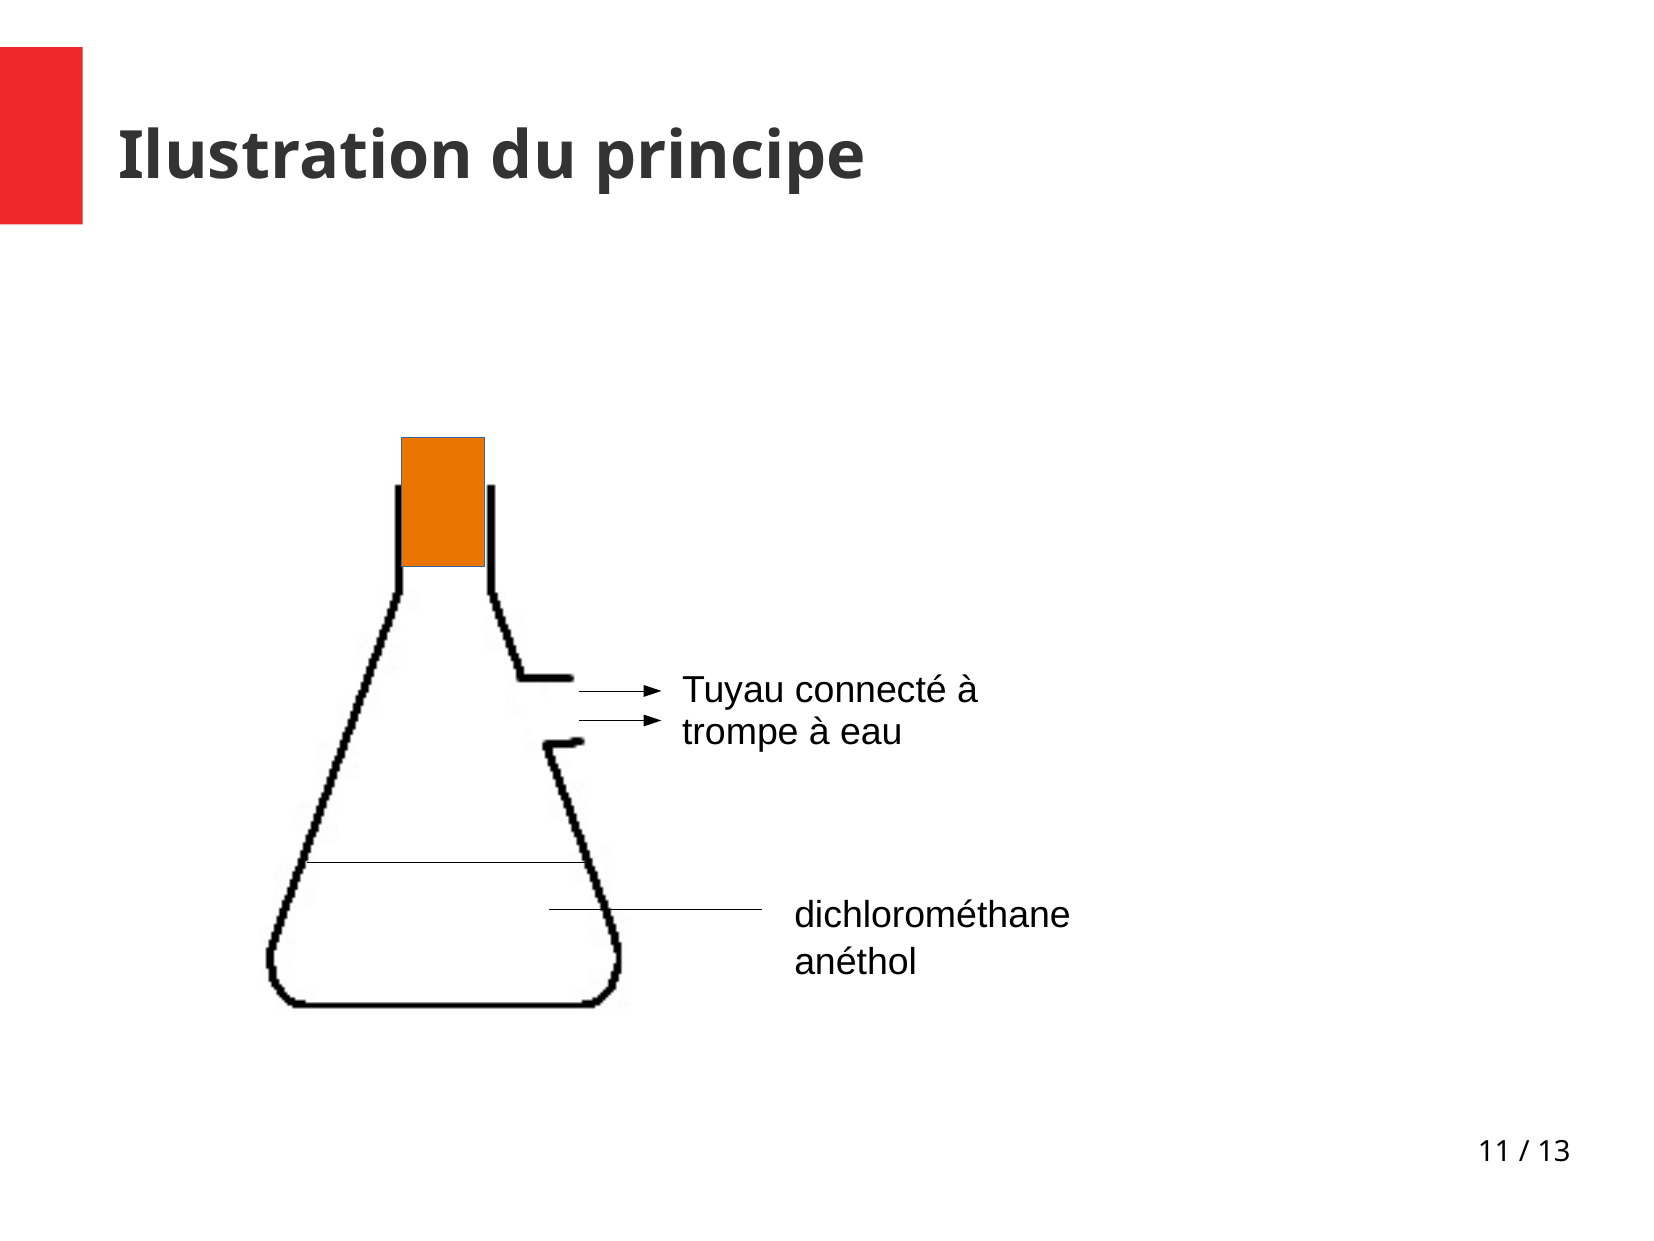

# Ilustration du principe
Tuyau connecté à trompe à eau
dichlorométhane
anéthol
11